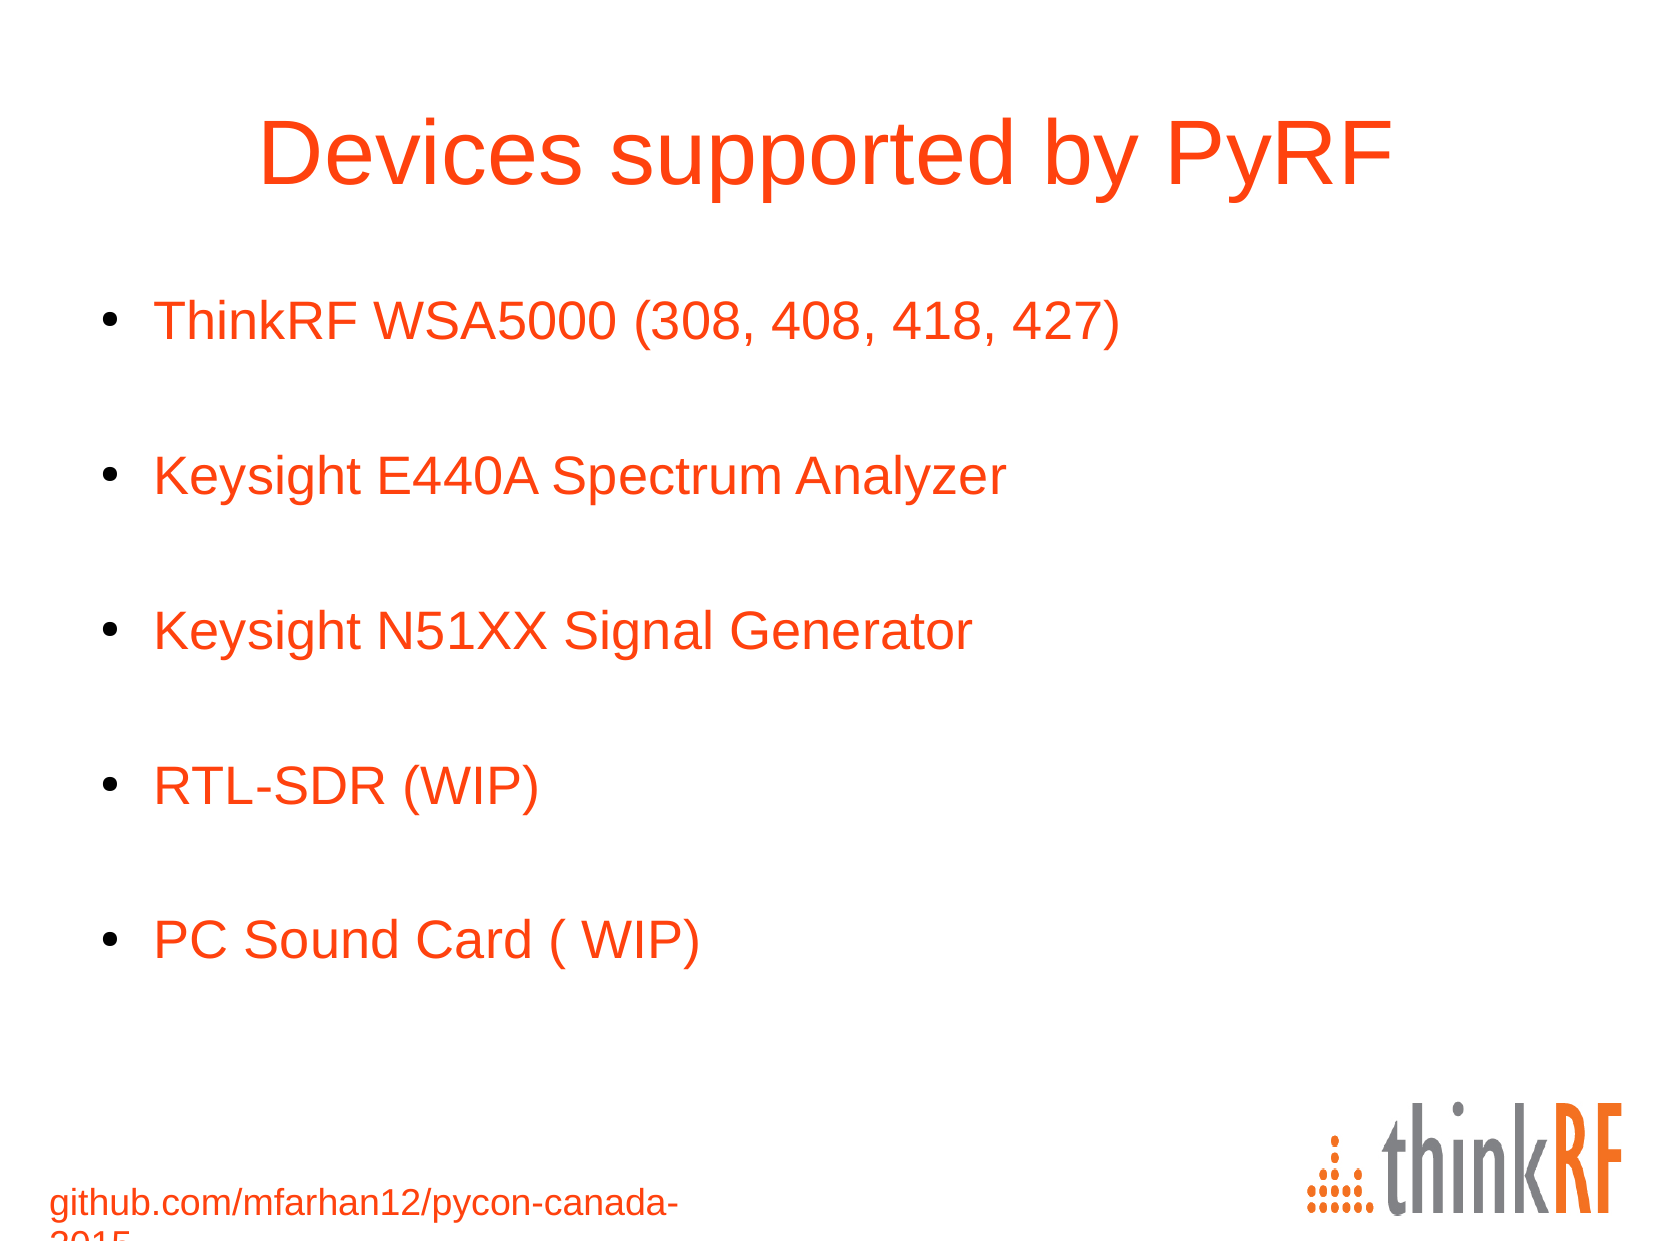

Devices supported by PyRF
# ThinkRF WSA5000 (308, 408, 418, 427)
Keysight E440A Spectrum Analyzer
Keysight N51XX Signal Generator
RTL-SDR (WIP)
PC Sound Card ( WIP)